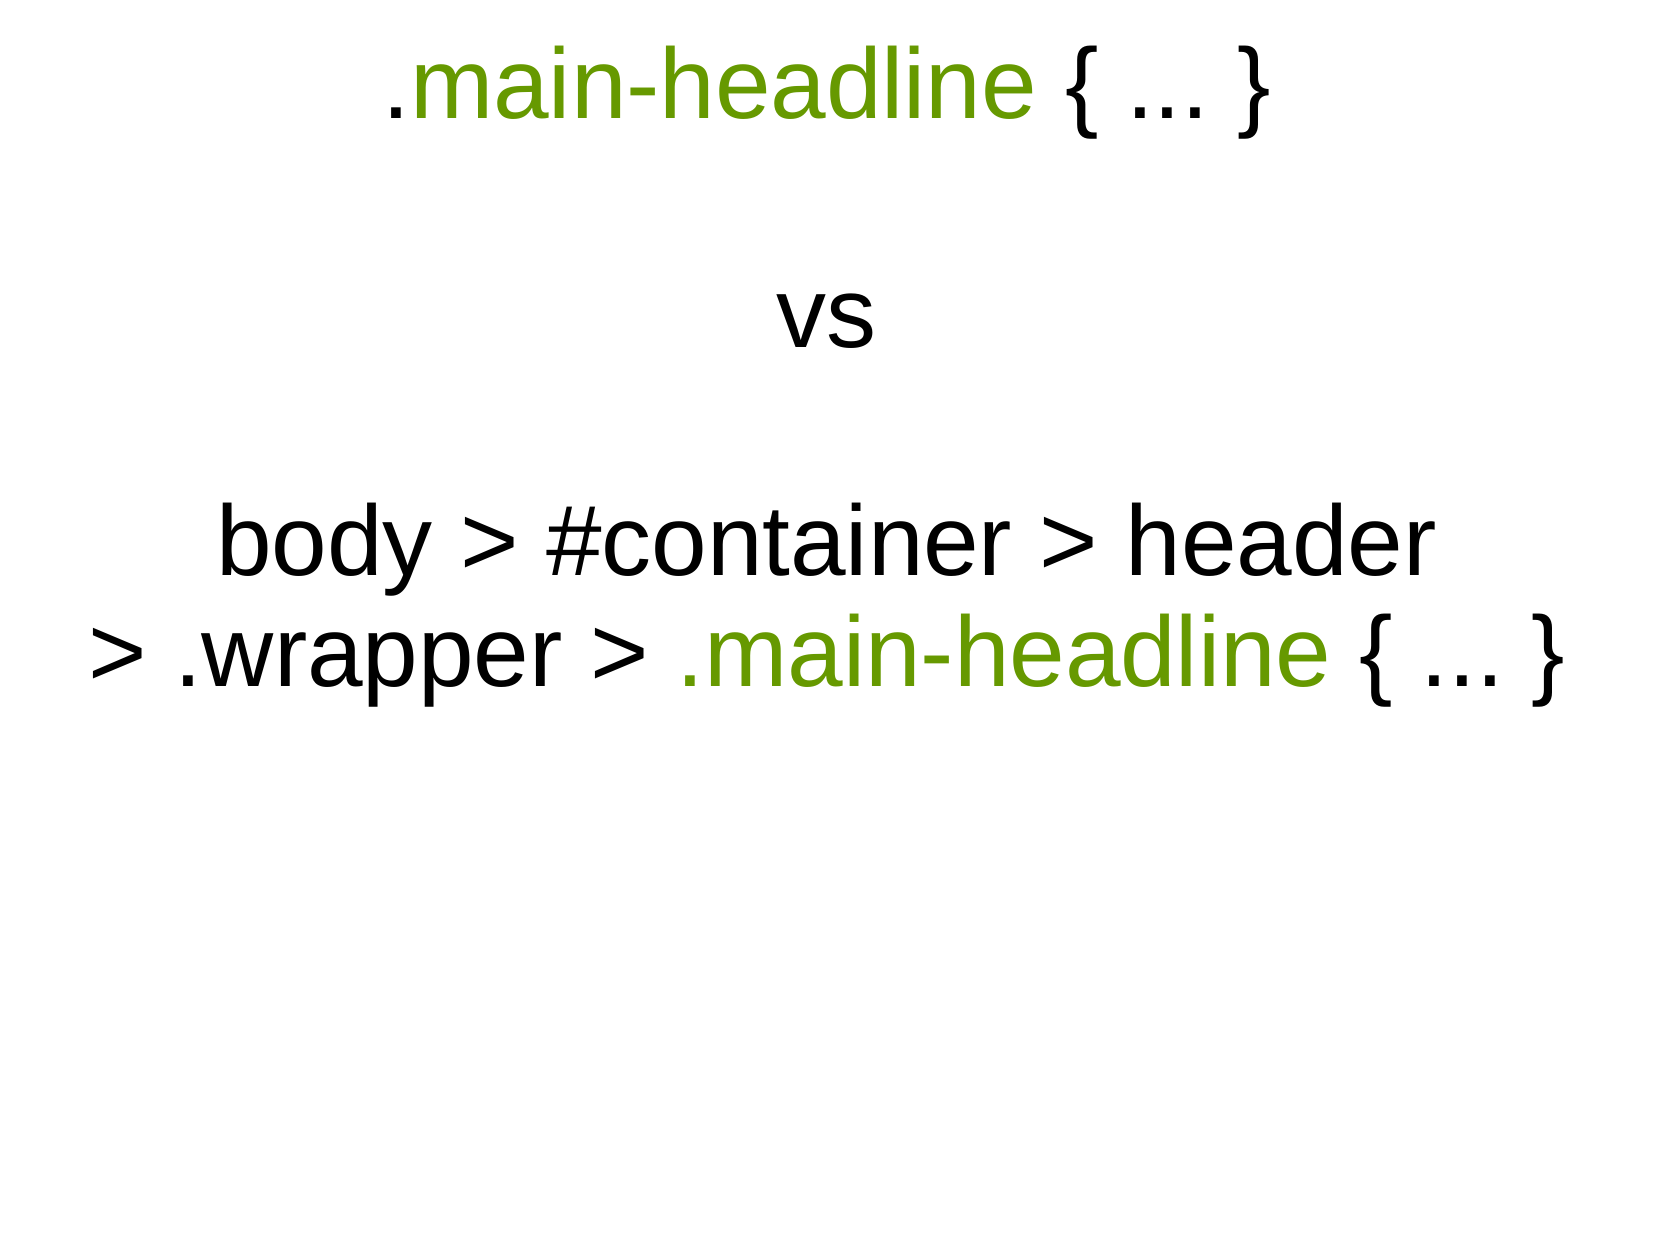

# .main-headline { ... }
vs
body > #container > header > .wrapper > .main-headline { ... }